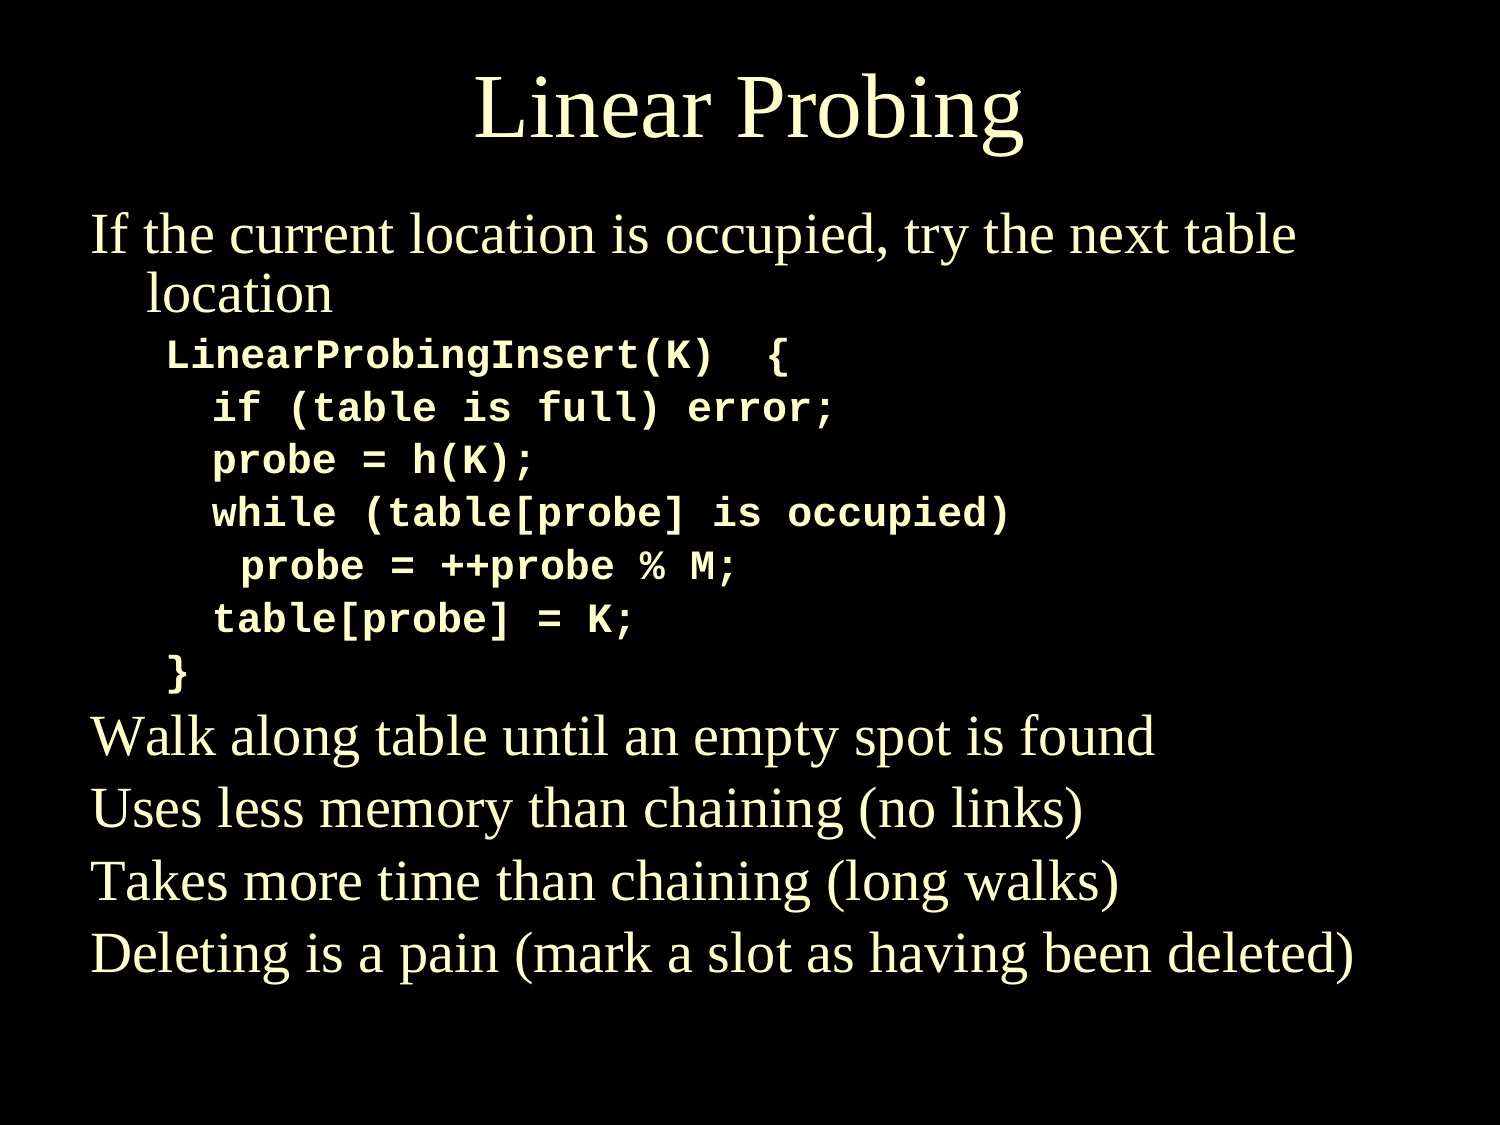

# Linear Probing
If the current location is occupied, try the next table location
LinearProbingInsert(K) {
	if (table is full) error;
	probe = h(K);
	while (table[probe] is occupied)
		probe = ++probe % M;
	table[probe] = K;
}
Walk along table until an empty spot is found
Uses less memory than chaining (no links)
Takes more time than chaining (long walks)
Deleting is a pain (mark a slot as having been deleted)